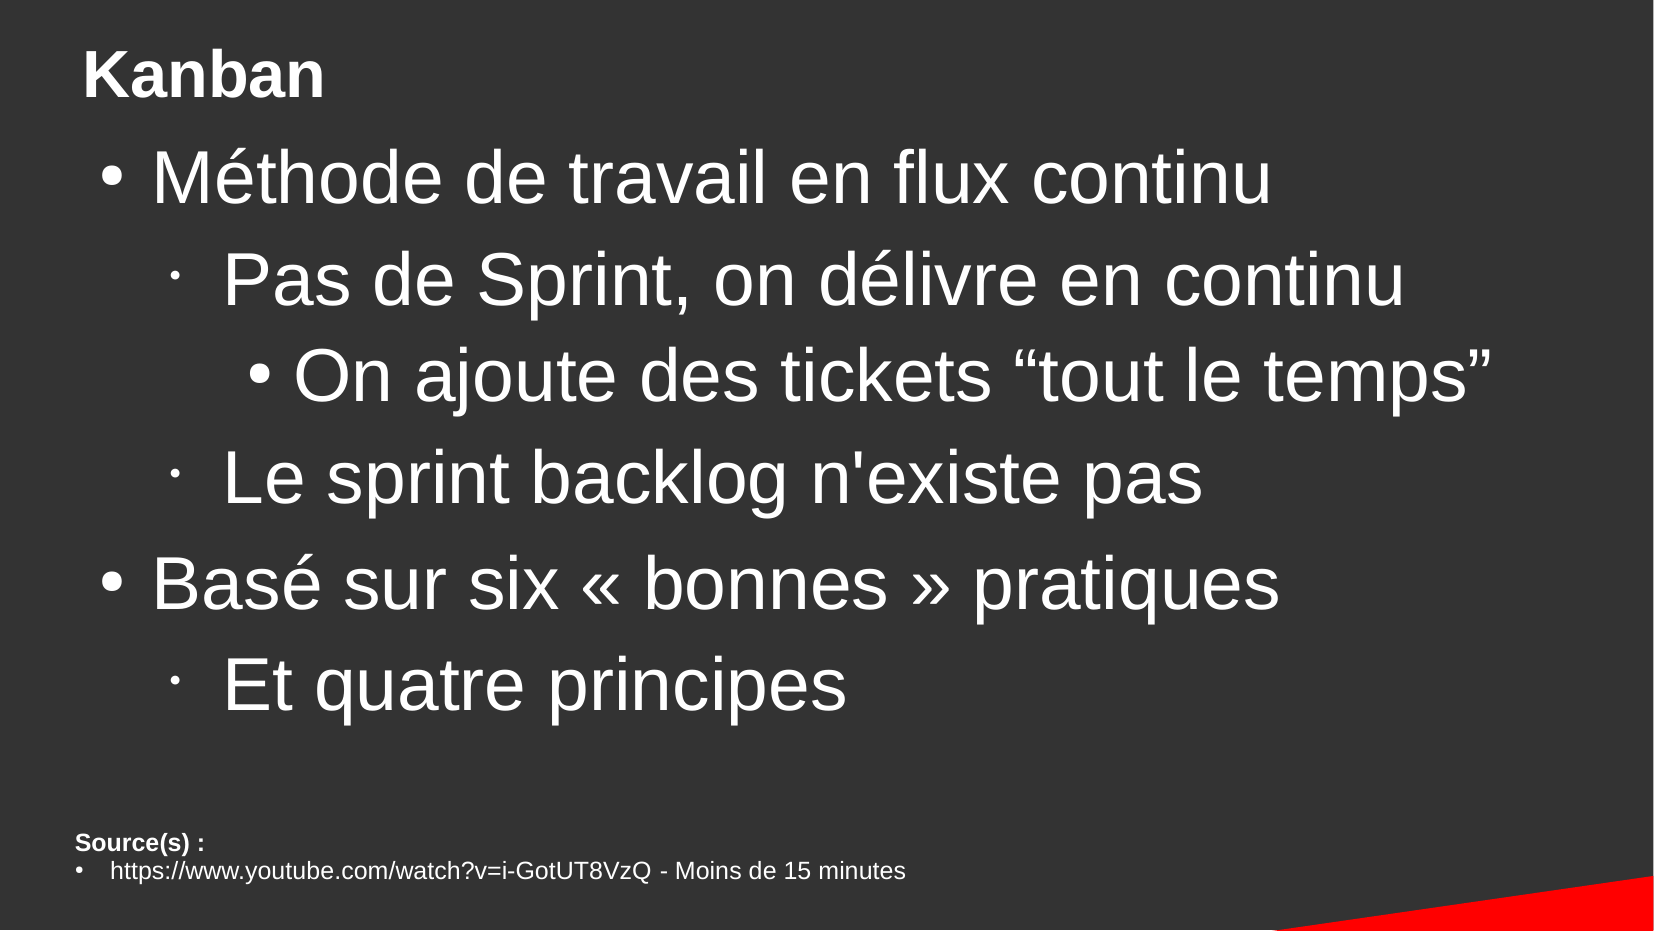

# Kanban
Méthode de travail en flux continu
Pas de Sprint, on délivre en continu
On ajoute des tickets “tout le temps”
Le sprint backlog n'existe pas
Basé sur six « bonnes » pratiques
Et quatre principes
Source(s) :
https://www.youtube.com/watch?v=i-GotUT8VzQ - Moins de 15 minutes